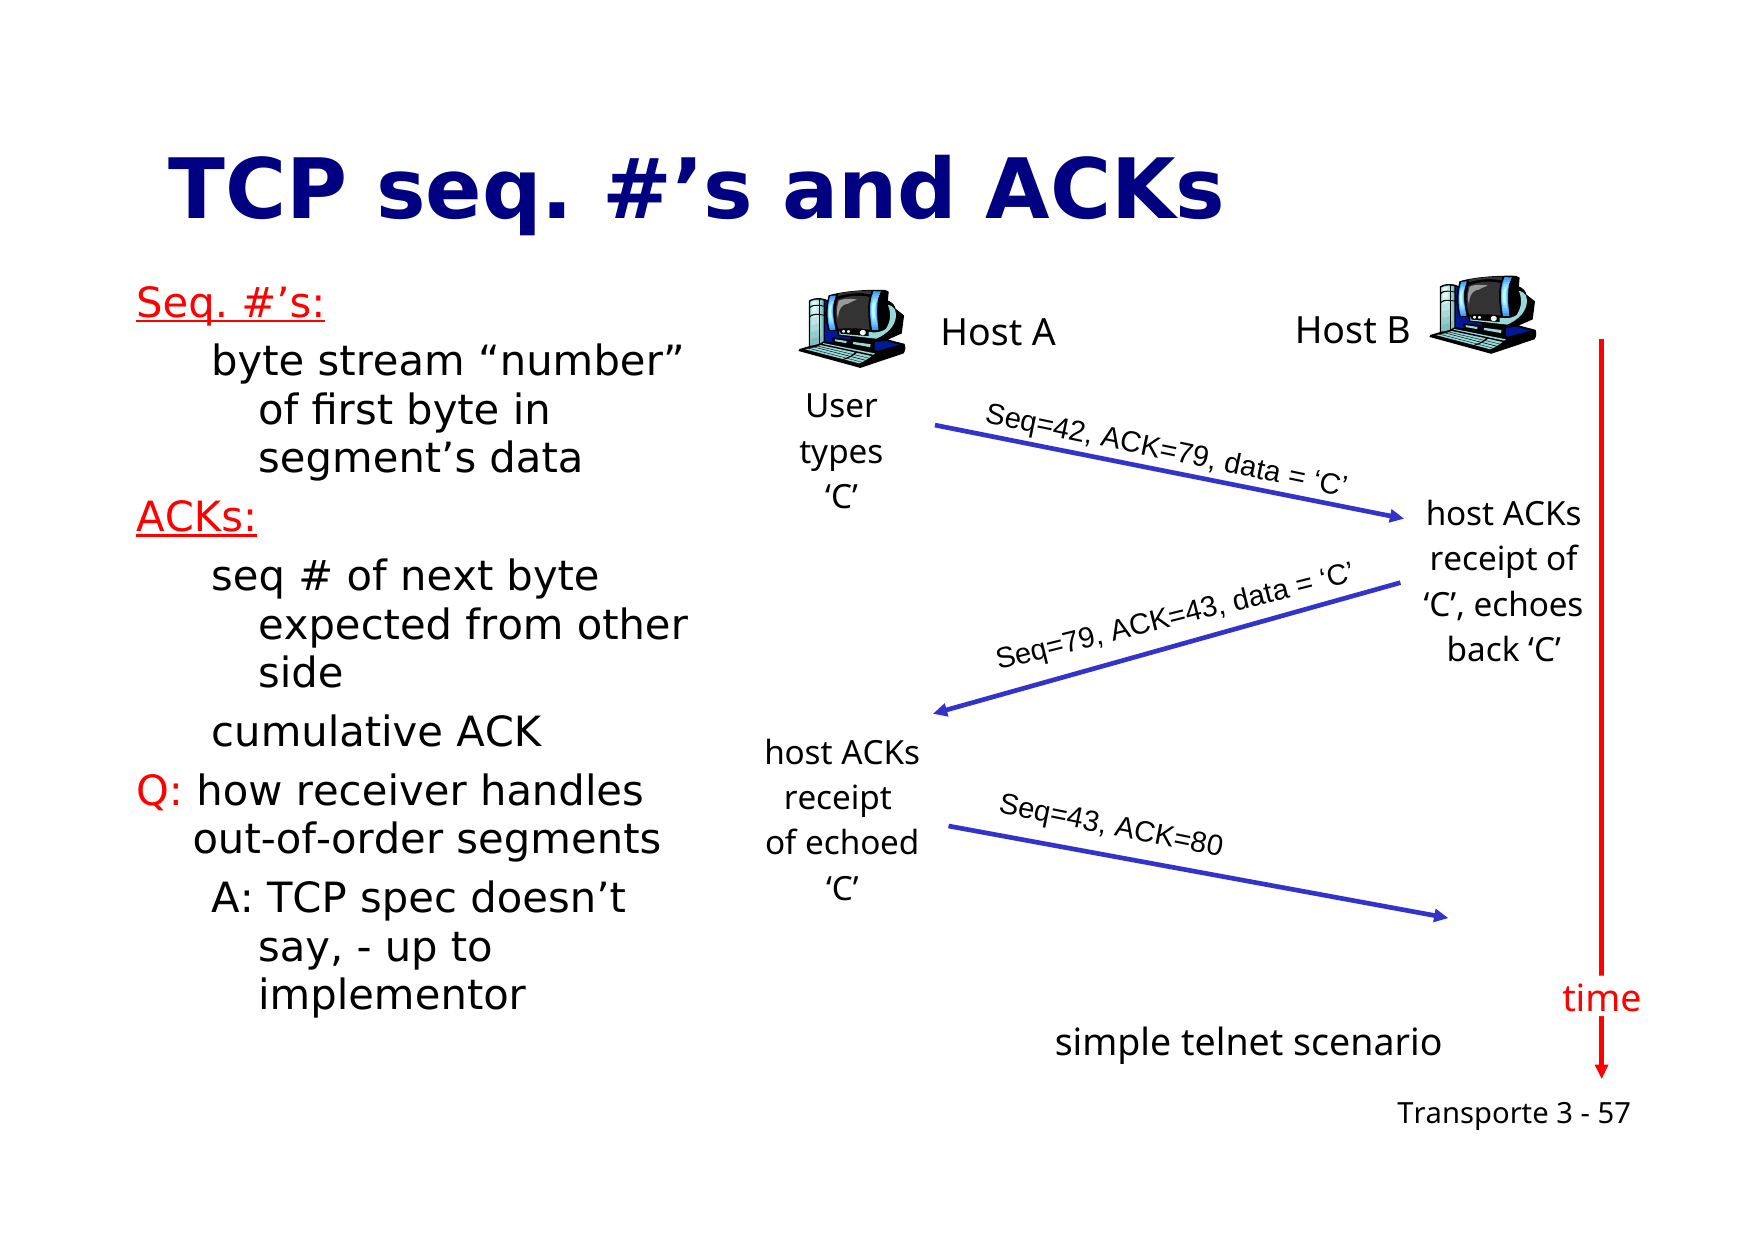

# TCP seq. #’s and ACKs
Seq. #’s:
byte stream “number” of first byte in segment’s data
ACKs:
seq # of next byte expected from other side
cumulative ACK
Q: how receiver handles out-of-order segments
A: TCP spec doesn’t say, - up to implementor
Host B
Host A
User
types
‘C’
Seq=42, ACK=79, data = ‘C’
host ACKs
receipt of
‘C’, echoes
back ‘C’
Seq=79, ACK=43, data = ‘C’
host ACKs
receipt
of echoed
‘C’
Seq=43, ACK=80
time
simple telnet scenario